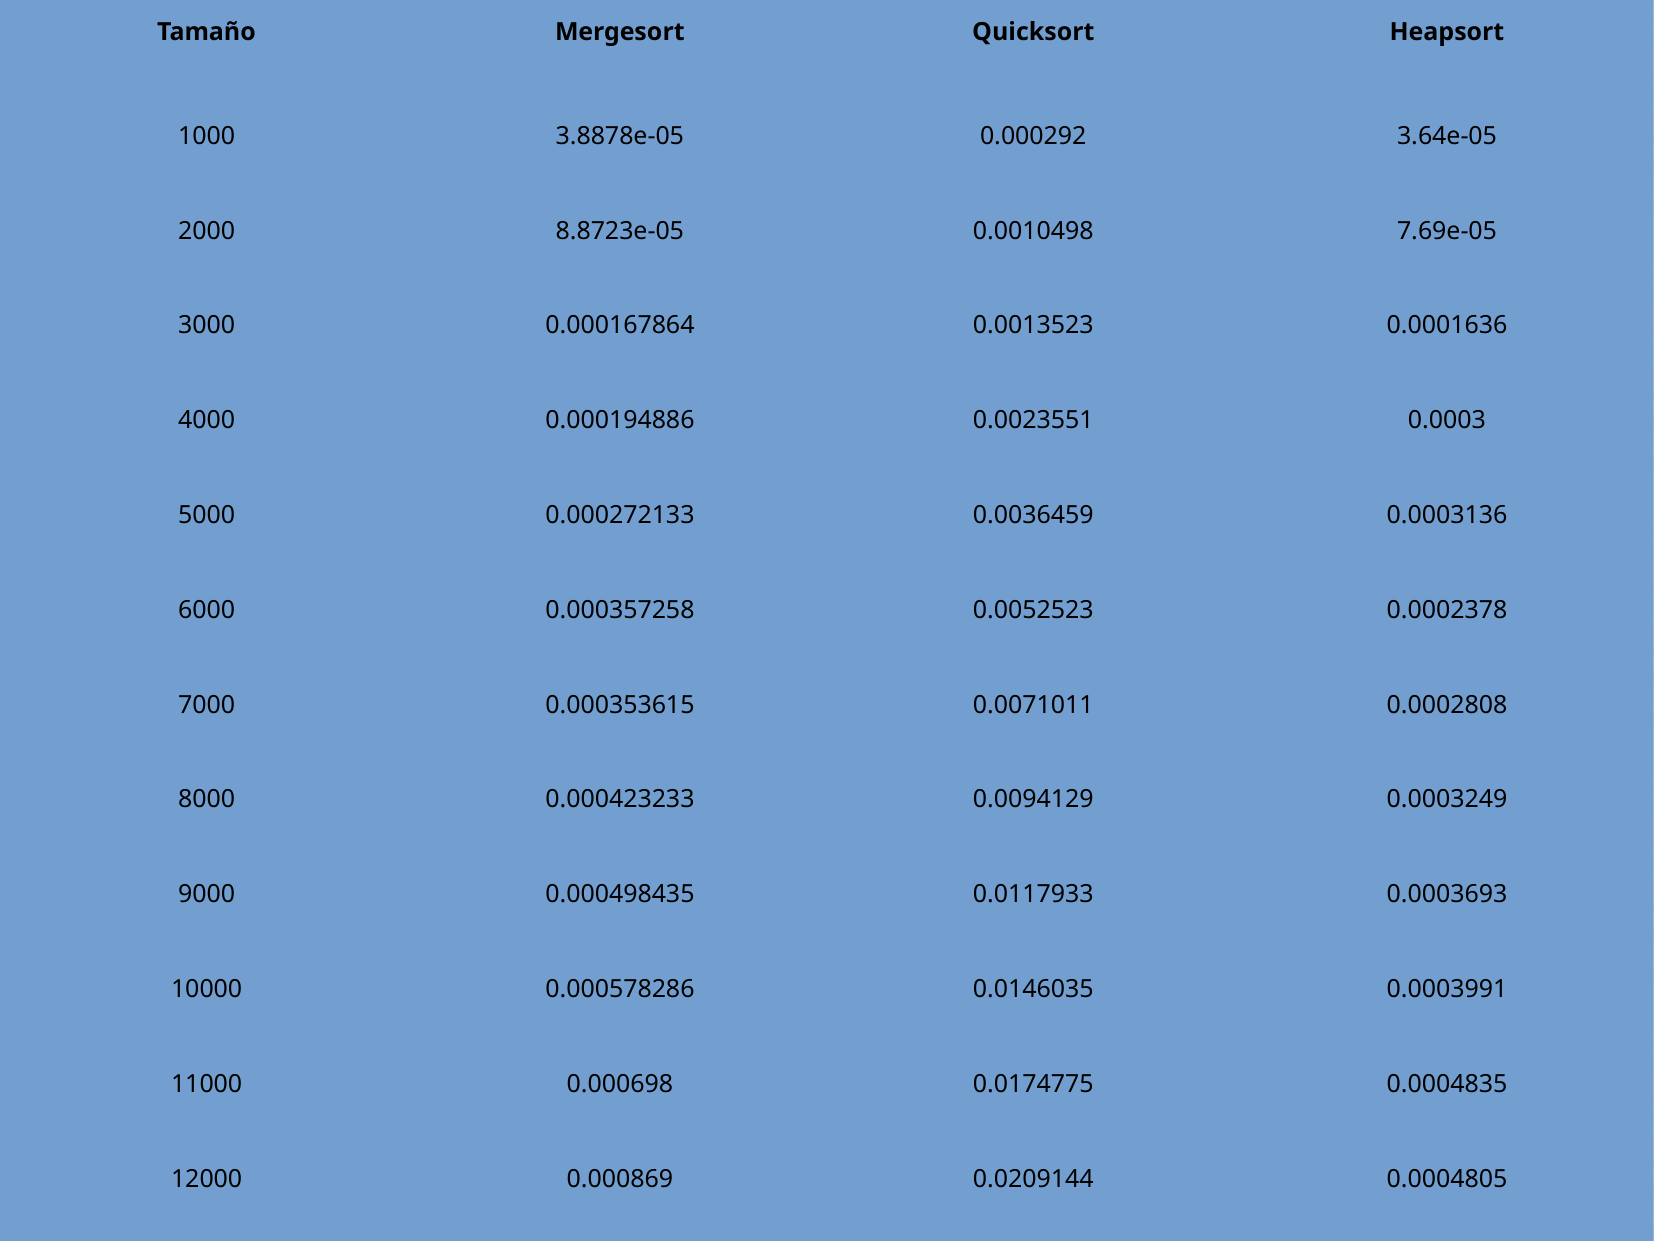

| Tamaño | Mergesort | Quicksort | Heapsort |
| --- | --- | --- | --- |
| 1000 | 3.8878e-05 | 0.000292 | 3.64e-05 |
| 2000 | 8.8723e-05 | 0.0010498 | 7.69e-05 |
| 3000 | 0.000167864 | 0.0013523 | 0.0001636 |
| 4000 | 0.000194886 | 0.0023551 | 0.0003 |
| 5000 | 0.000272133 | 0.0036459 | 0.0003136 |
| 6000 | 0.000357258 | 0.0052523 | 0.0002378 |
| 7000 | 0.000353615 | 0.0071011 | 0.0002808 |
| 8000 | 0.000423233 | 0.0094129 | 0.0003249 |
| 9000 | 0.000498435 | 0.0117933 | 0.0003693 |
| 10000 | 0.000578286 | 0.0146035 | 0.0003991 |
| 11000 | 0.000698 | 0.0174775 | 0.0004835 |
| 12000 | 0.000869 | 0.0209144 | 0.0004805 |
#